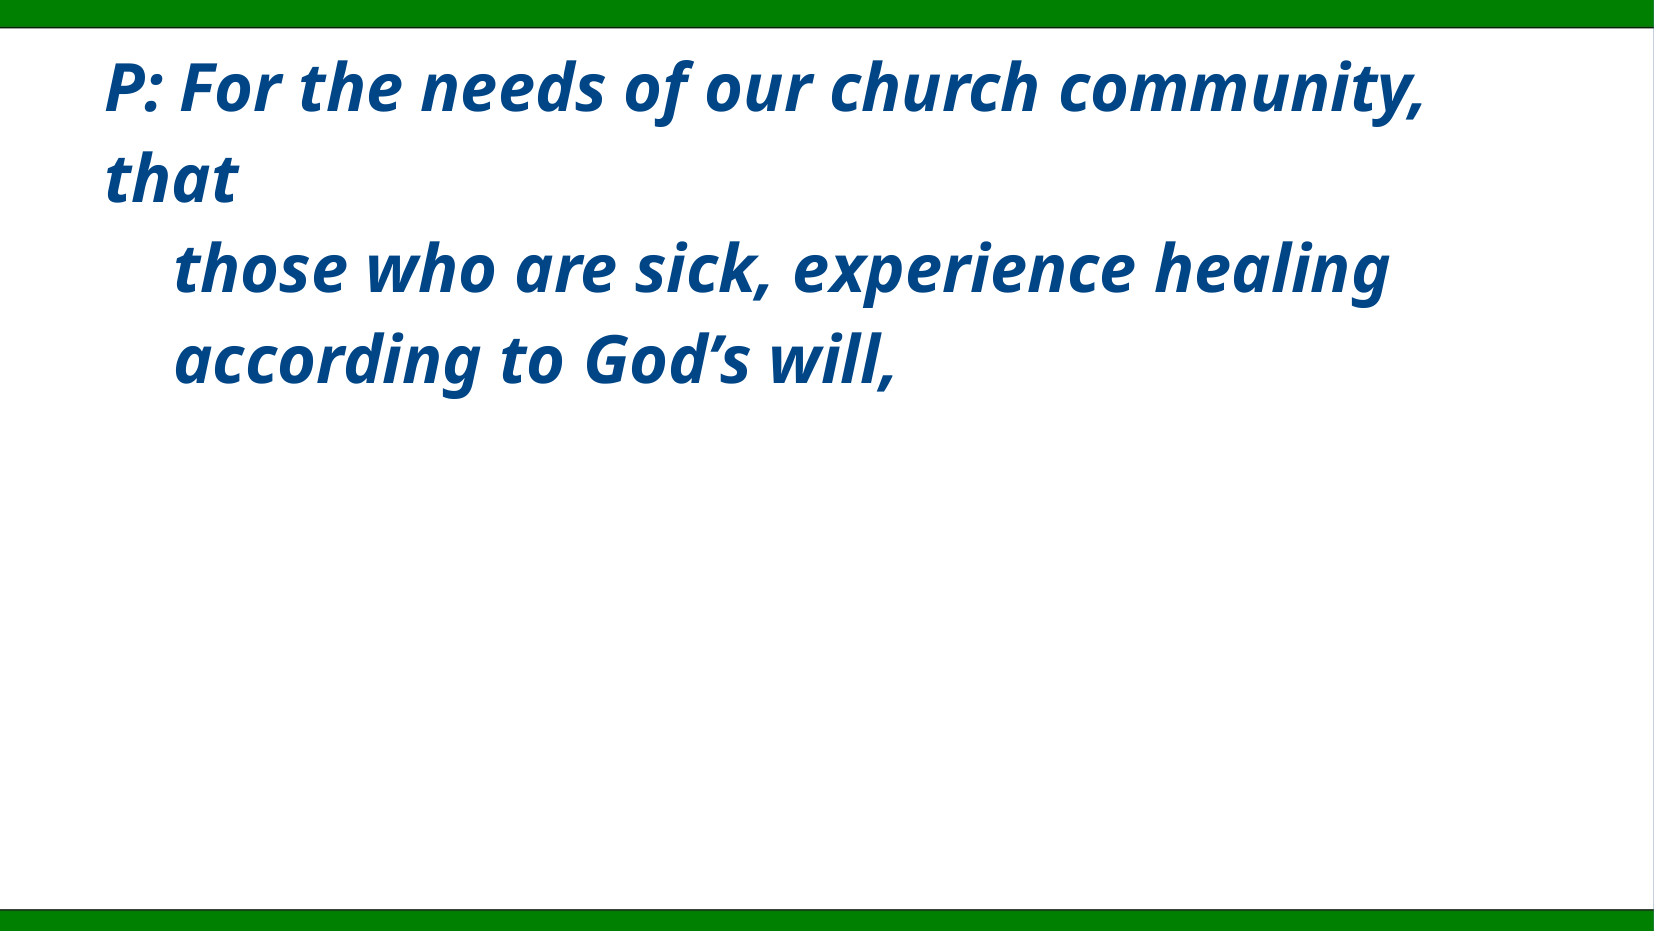

P:	For the needs of our church community, that
 those who are sick, experience healing
 according to God’s will,